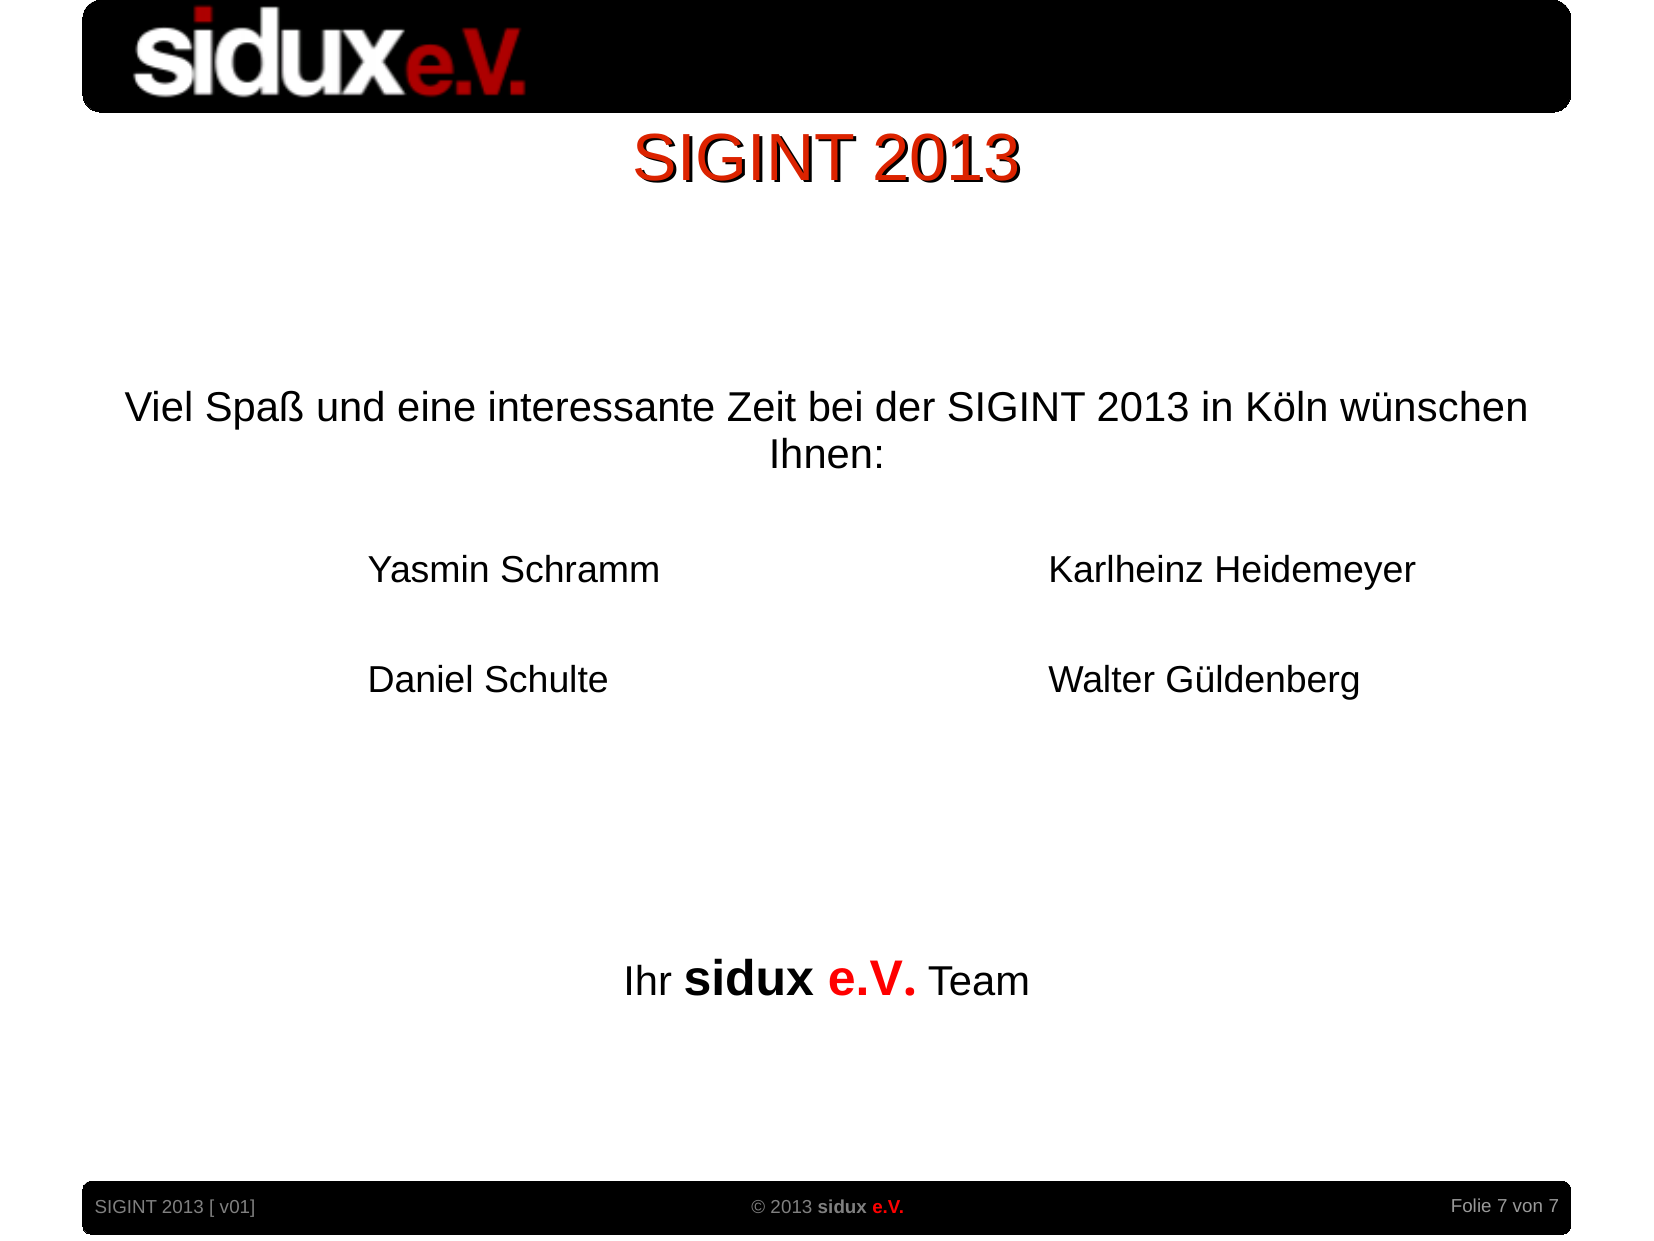

SIGINT 2013
Viel Spaß und eine interessante Zeit bei der SIGINT 2013 in Köln wünschen Ihnen:
Ihr sidux e.V. Team
| | Yasmin Schramm | | Karlheinz Heidemeyer | |
| --- | --- | --- | --- | --- |
| | | | | |
| | Daniel Schulte | | Walter Güldenberg | |
| | | | | |
| | | | | |